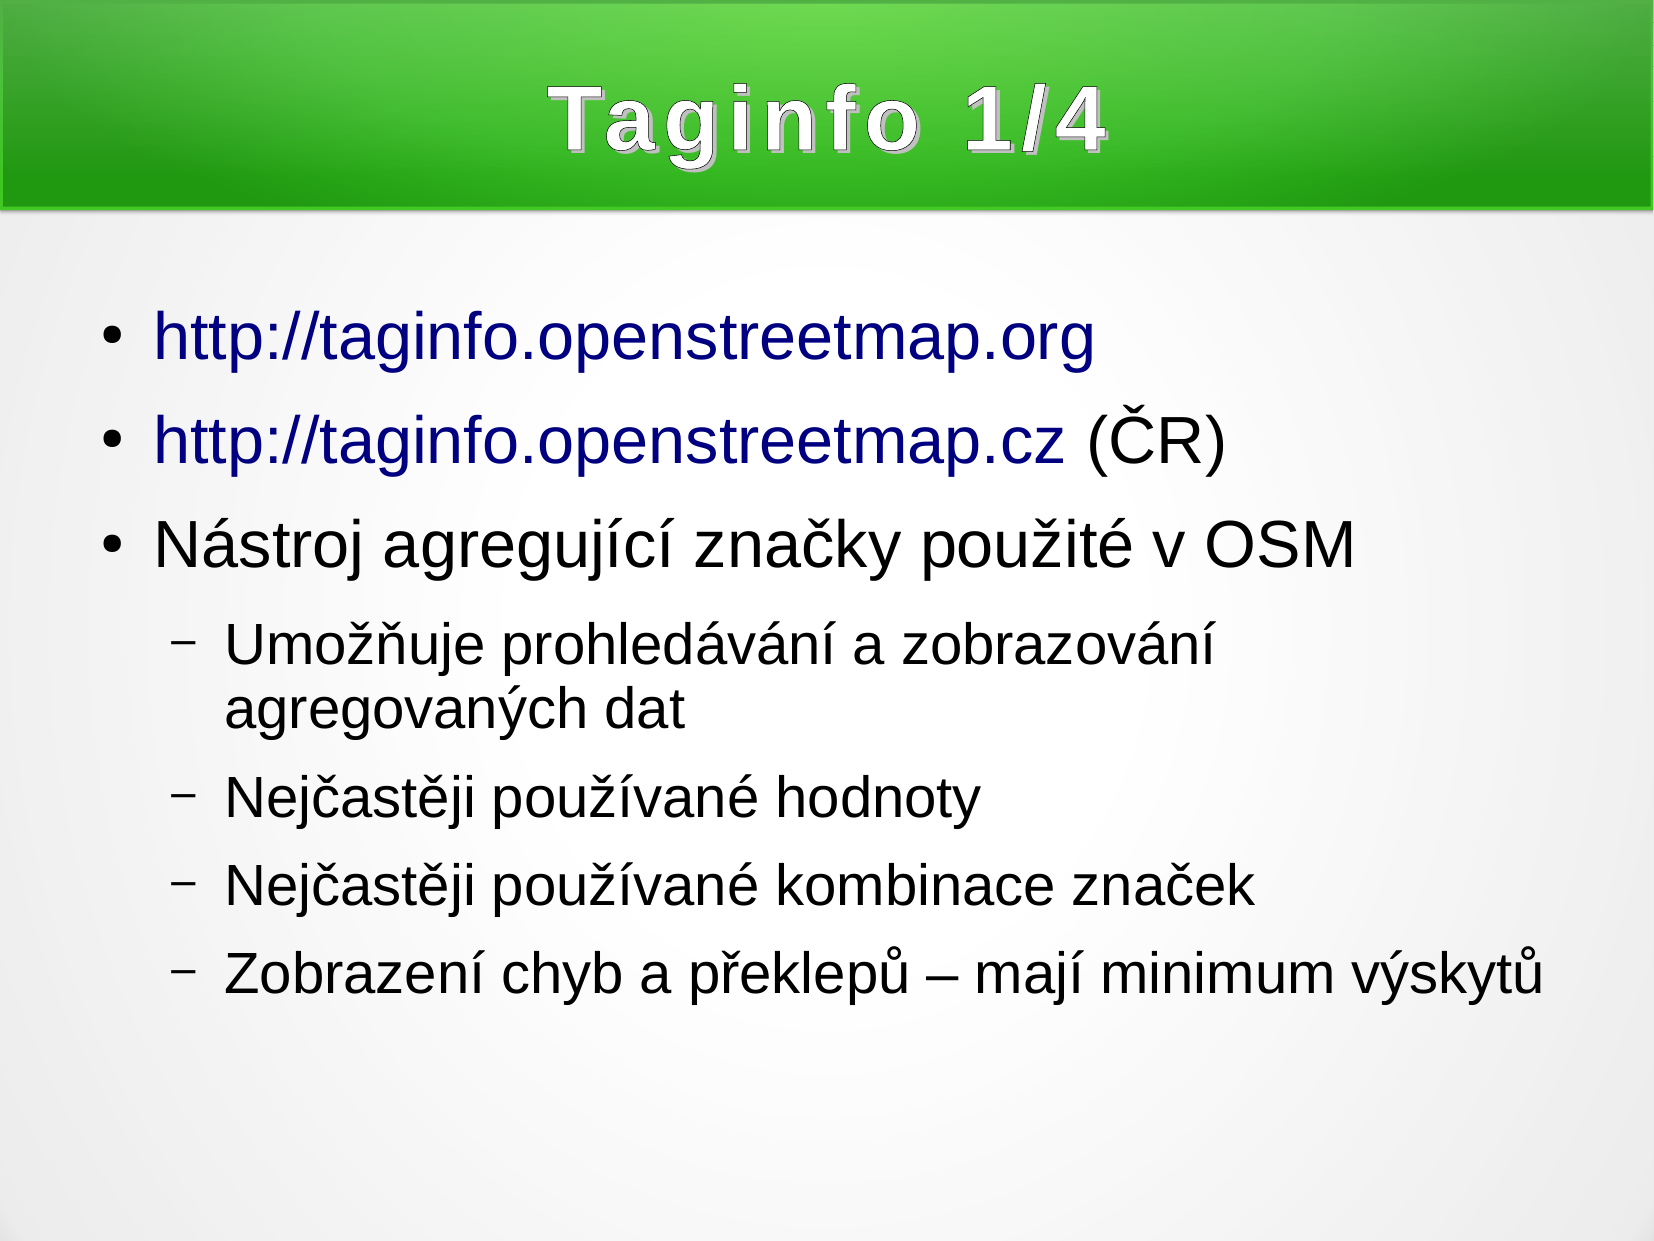

# Taginfo 1/4
http://taginfo.openstreetmap.org
http://taginfo.openstreetmap.cz (ČR)
Nástroj agregující značky použité v OSM
Umožňuje prohledávání a zobrazování agregovaných dat
Nejčastěji používané hodnoty
Nejčastěji používané kombinace značek
Zobrazení chyb a překlepů – mají minimum výskytů